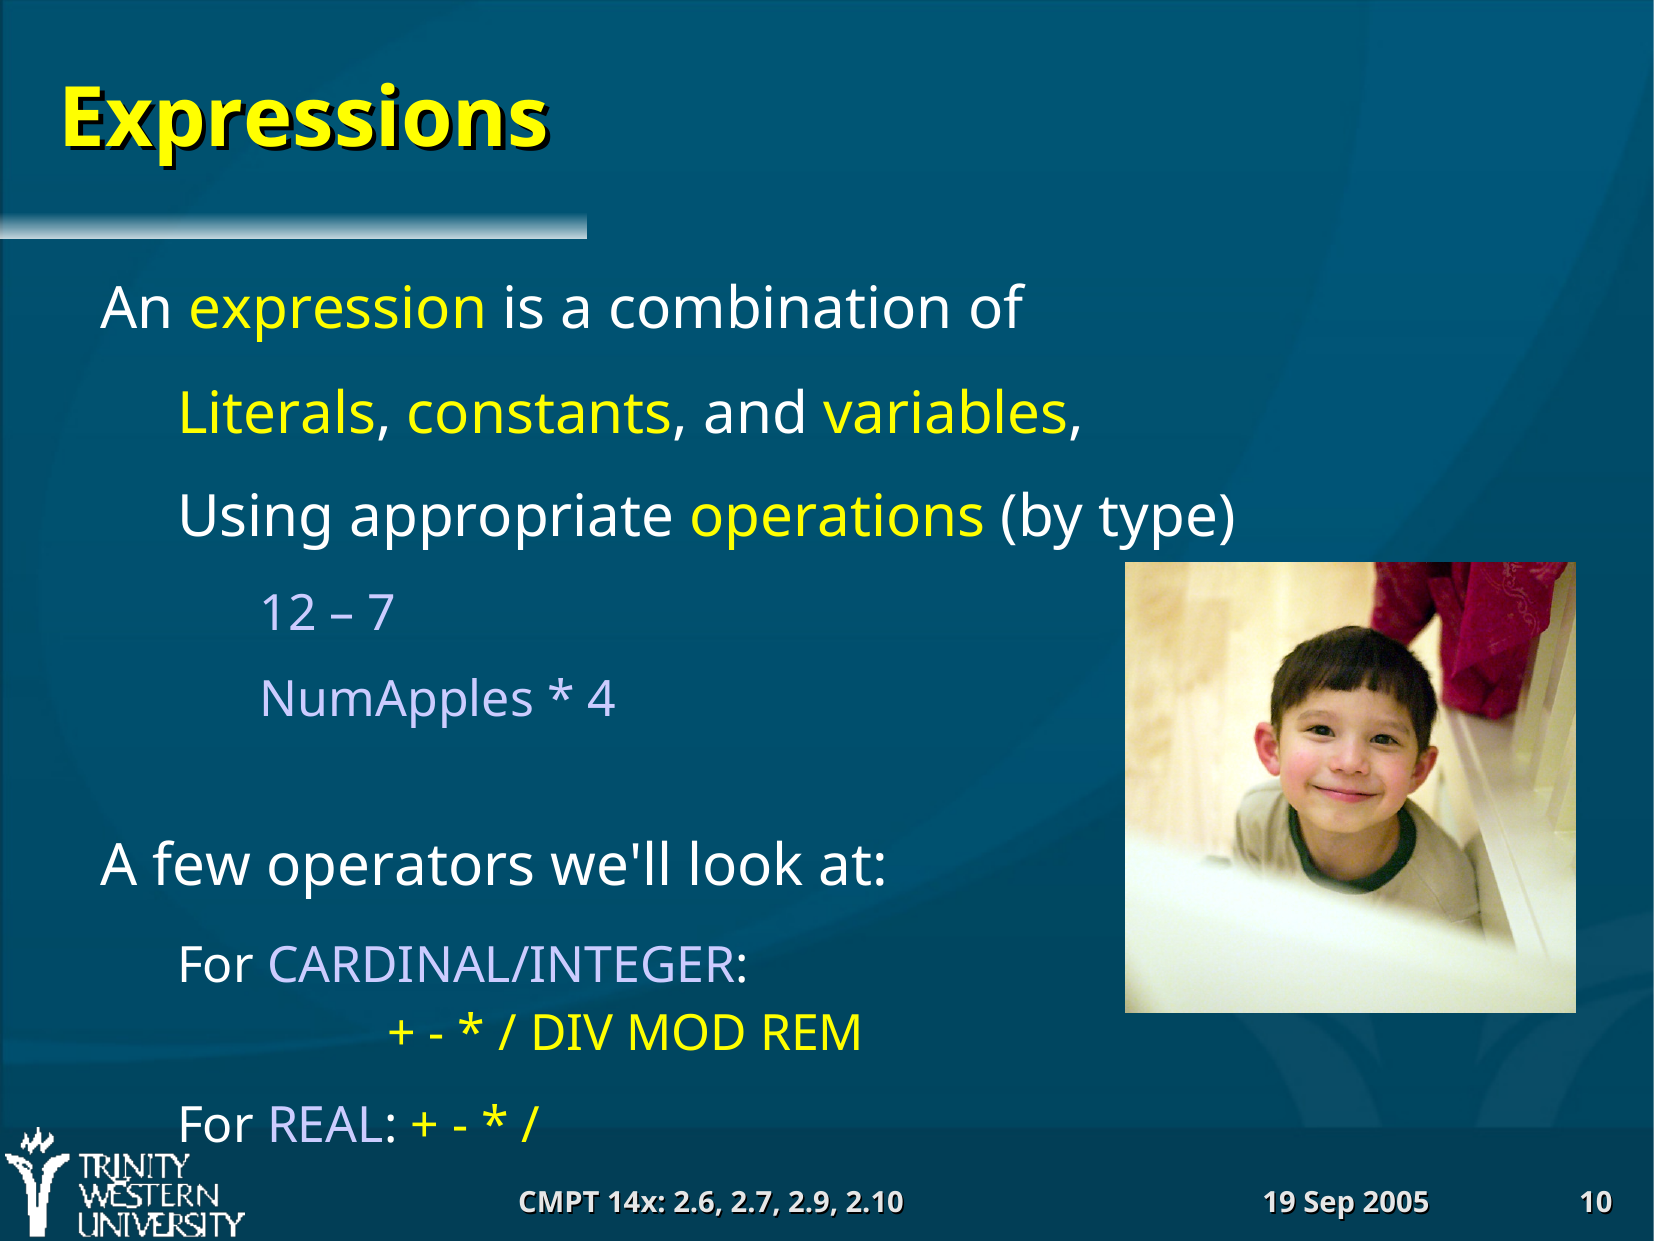

# Expressions
An expression is a combination of
Literals, constants, and variables,
Using appropriate operations (by type)
12 – 7
NumApples * 4
A few operators we'll look at:
For CARDINAL/INTEGER:
		 + - * / DIV MOD REM
For REAL: + - * /
CMPT 14x: 2.6, 2.7, 2.9, 2.10
19 Sep 2005
10